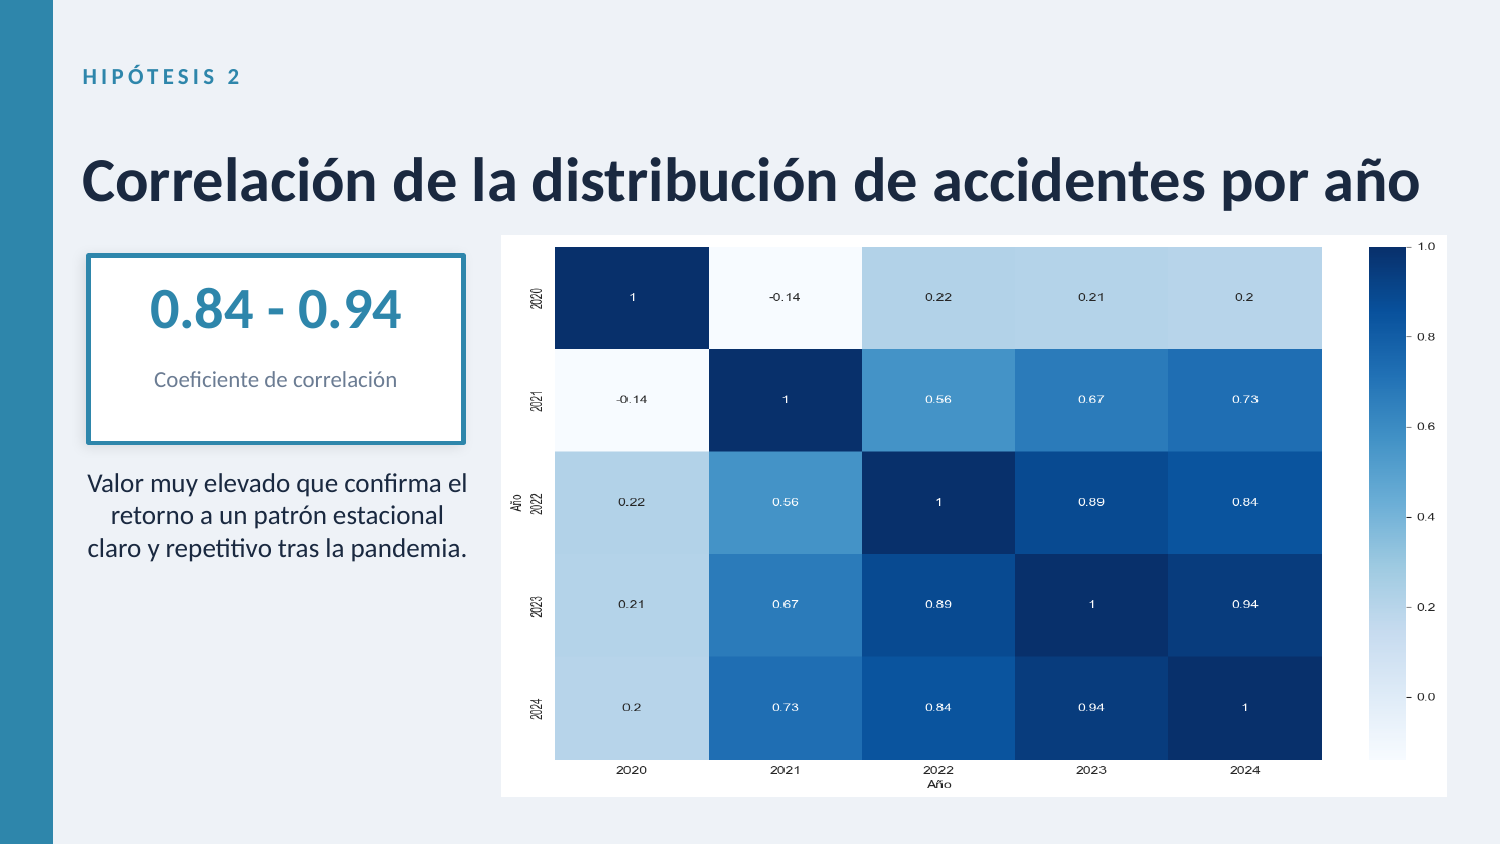

HIPÓTESIS 2
Correlación de la distribución de accidentes por año
0.84 - 0.94
Coeficiente de correlación
Valor muy elevado que confirma el retorno a un patrón estacional claro y repetitivo tras la pandemia.